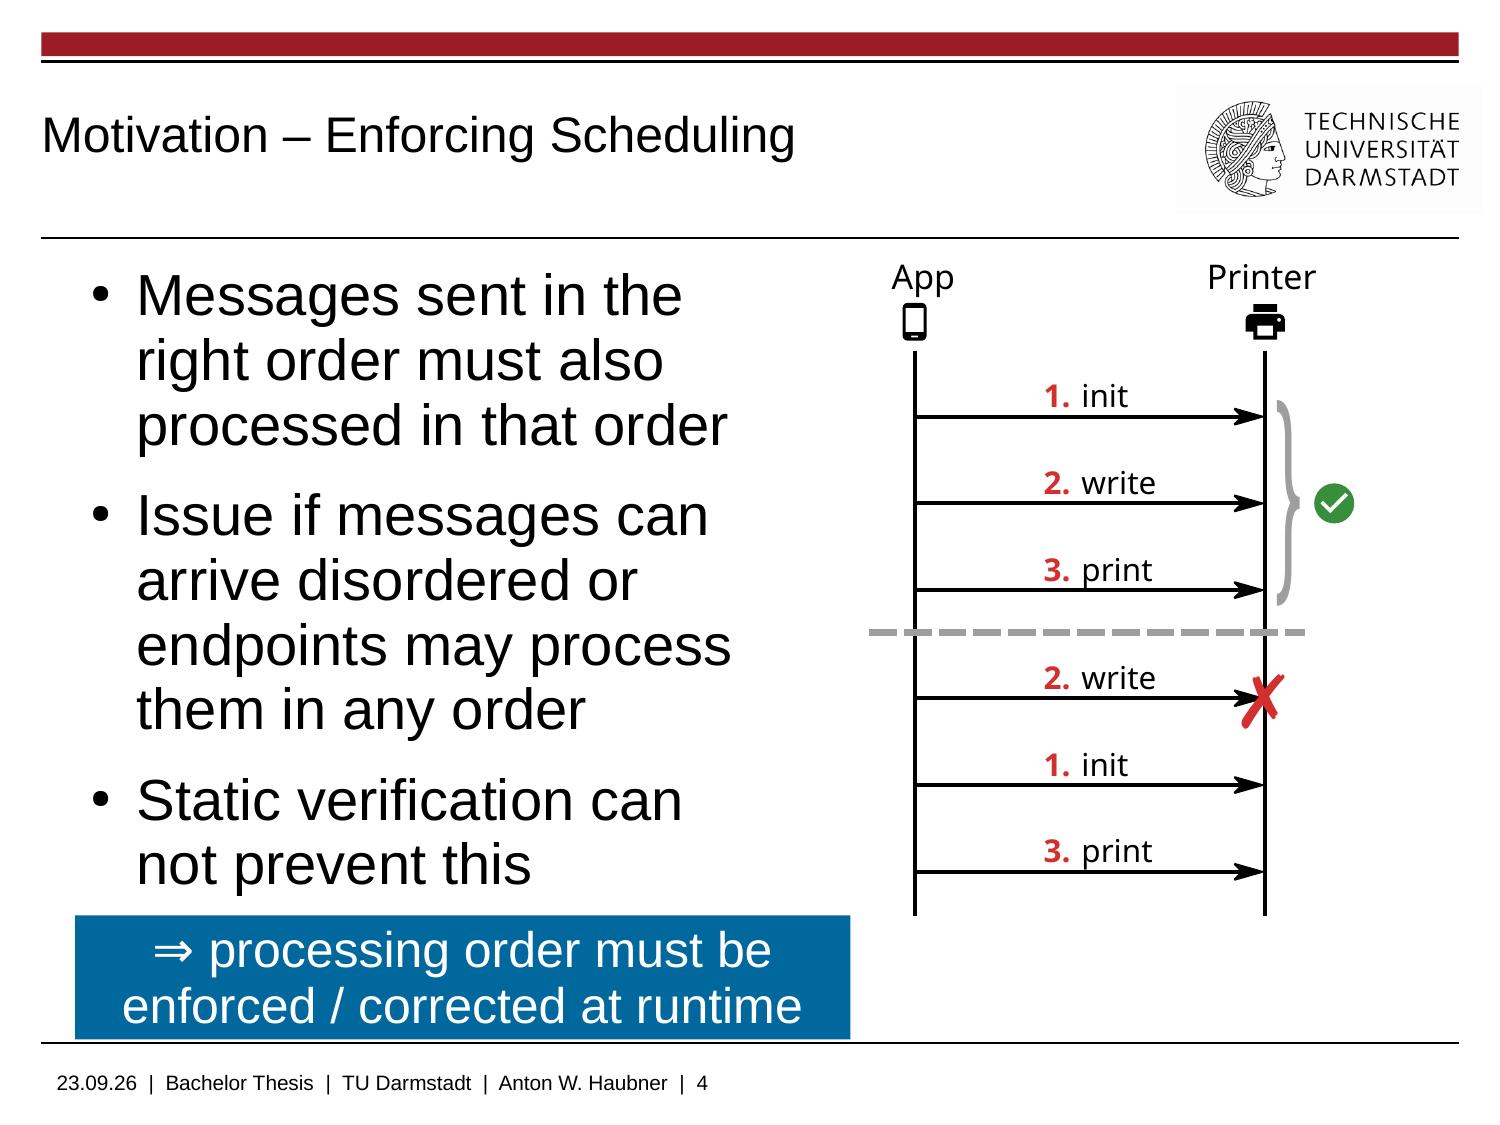

# Motivation – Enforcing Scheduling
Messages sent in the right order must also processed in that order
Issue if messages can arrive disordered or endpoints may process them in any order
Static verification can not prevent this
⇒ processing order must be enforced / corrected at runtime